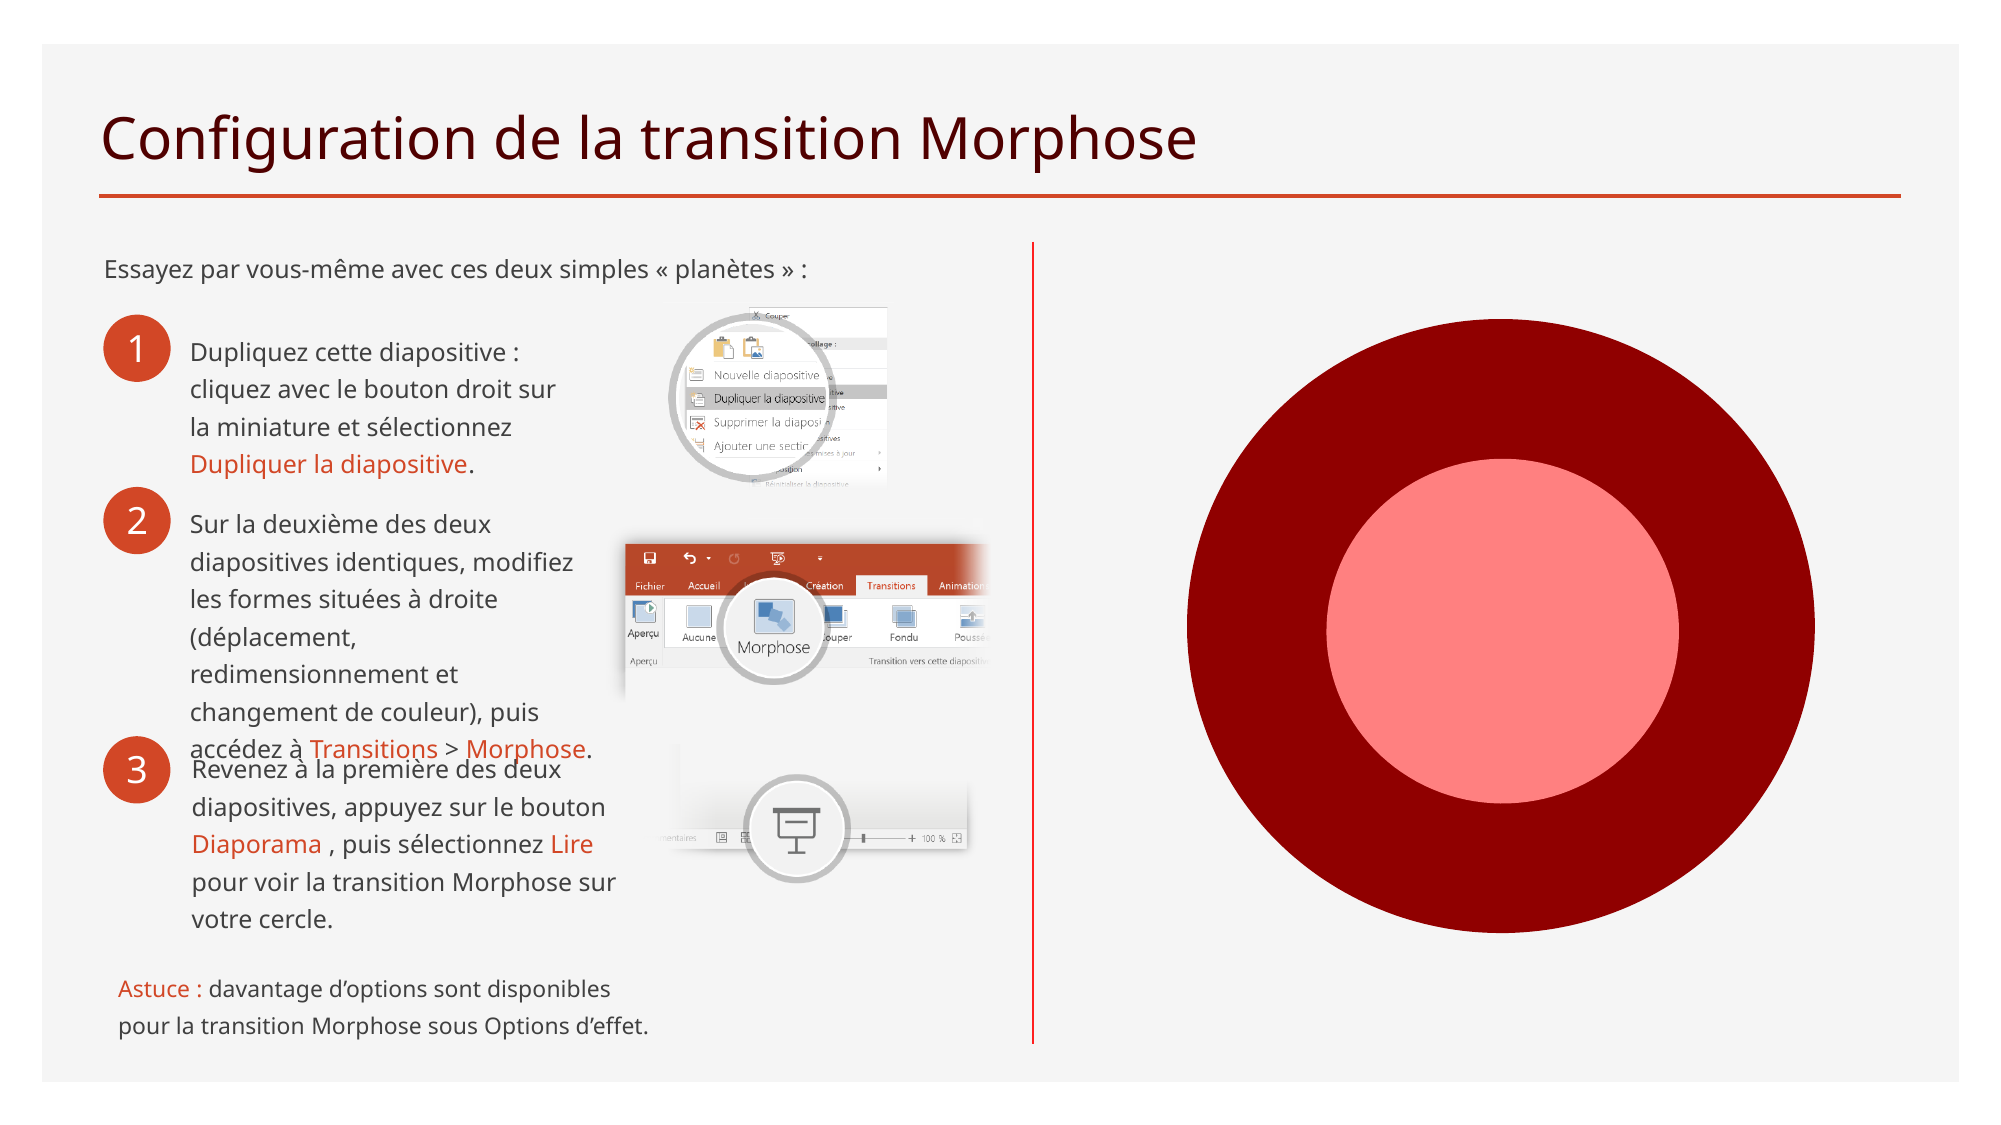

# Configuration de la transition Morphose
Essayez par vous-même avec ces deux simples « planètes » :
1
Dupliquez cette diapositive : cliquez avec le bouton droit sur la miniature et sélectionnez Dupliquer la diapositive.
2
Sur la deuxième des deux diapositives identiques, modifiez les formes situées à droite (déplacement, redimensionnement et changement de couleur), puis accédez à Transitions > Morphose.
3
Revenez à la première des deux diapositives, appuyez sur le bouton Diaporama , puis sélectionnez Lire pour voir la transition Morphose sur votre cercle.
Astuce : davantage d’options sont disponibles pour la transition Morphose sous Options d’effet.